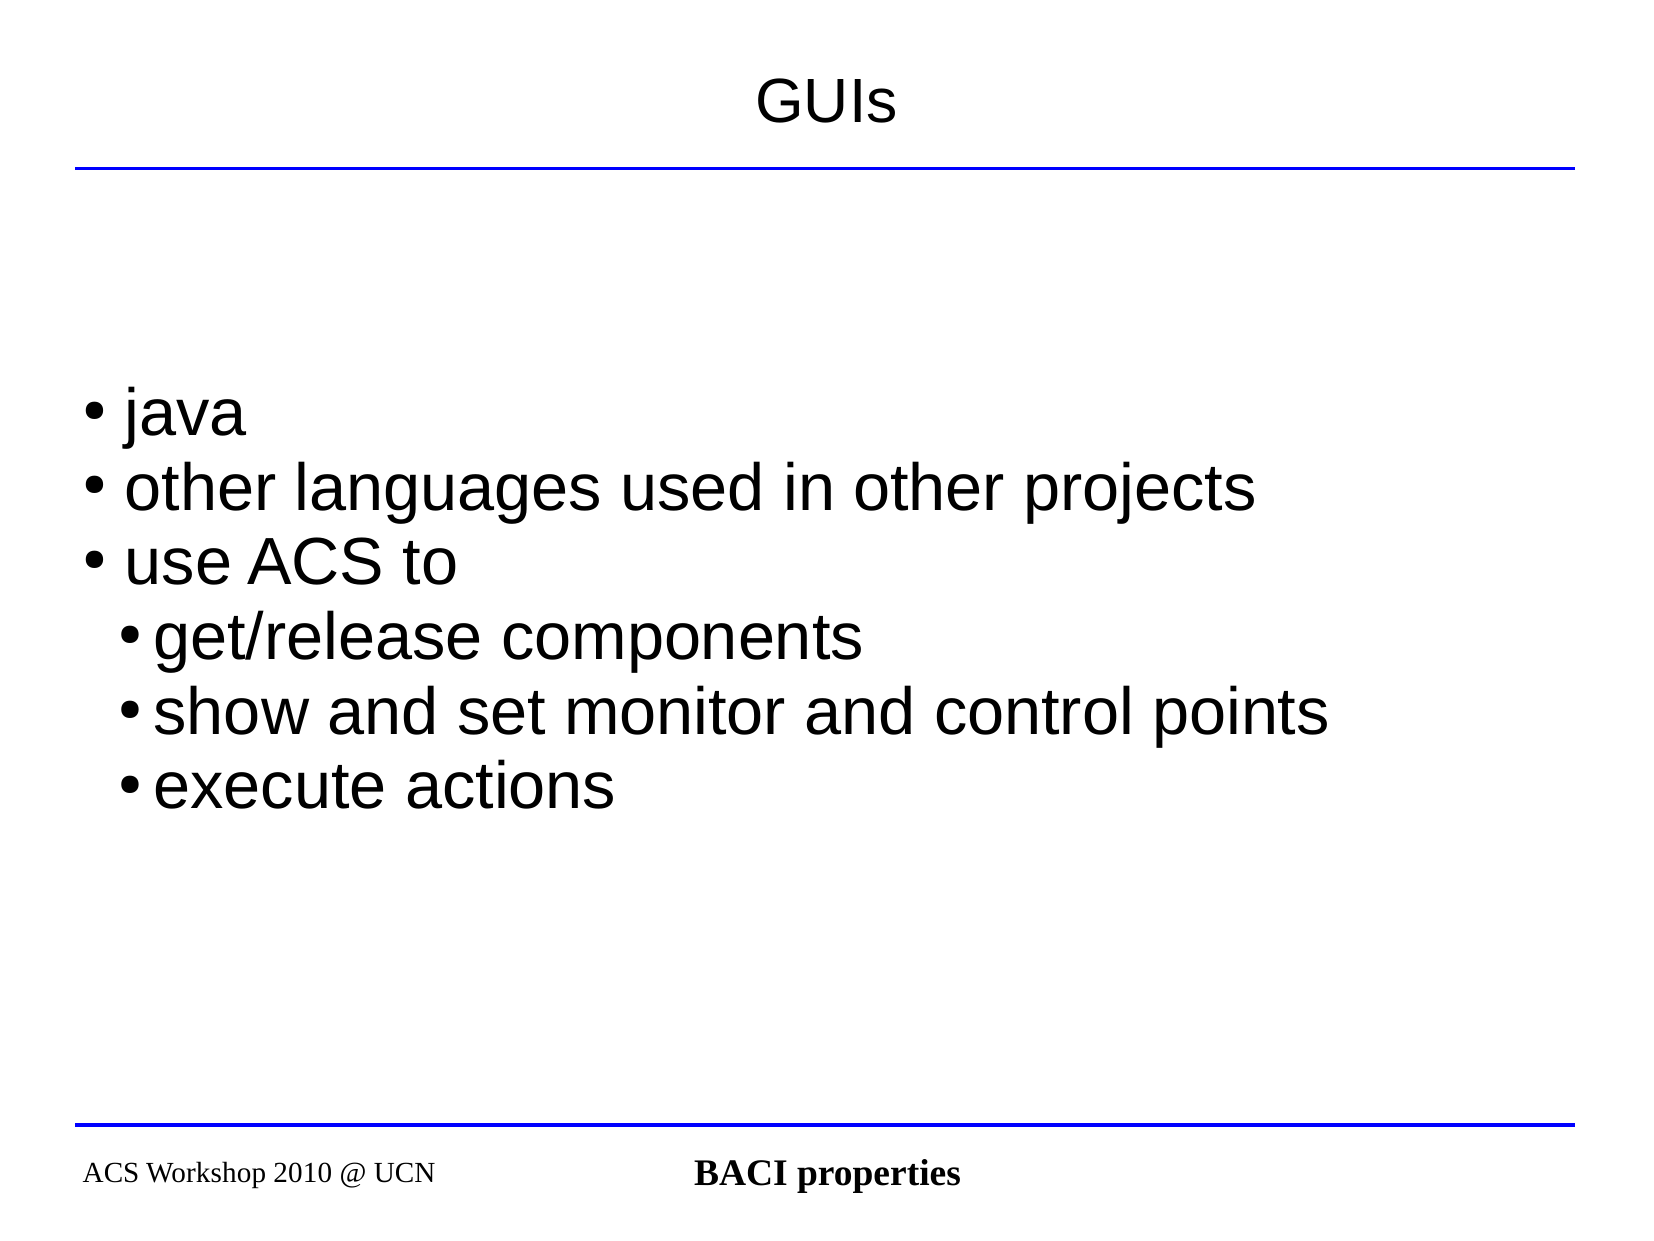

# GUIs
 java
 other languages used in other projects
 use ACS to
get/release components
show and set monitor and control points
execute actions